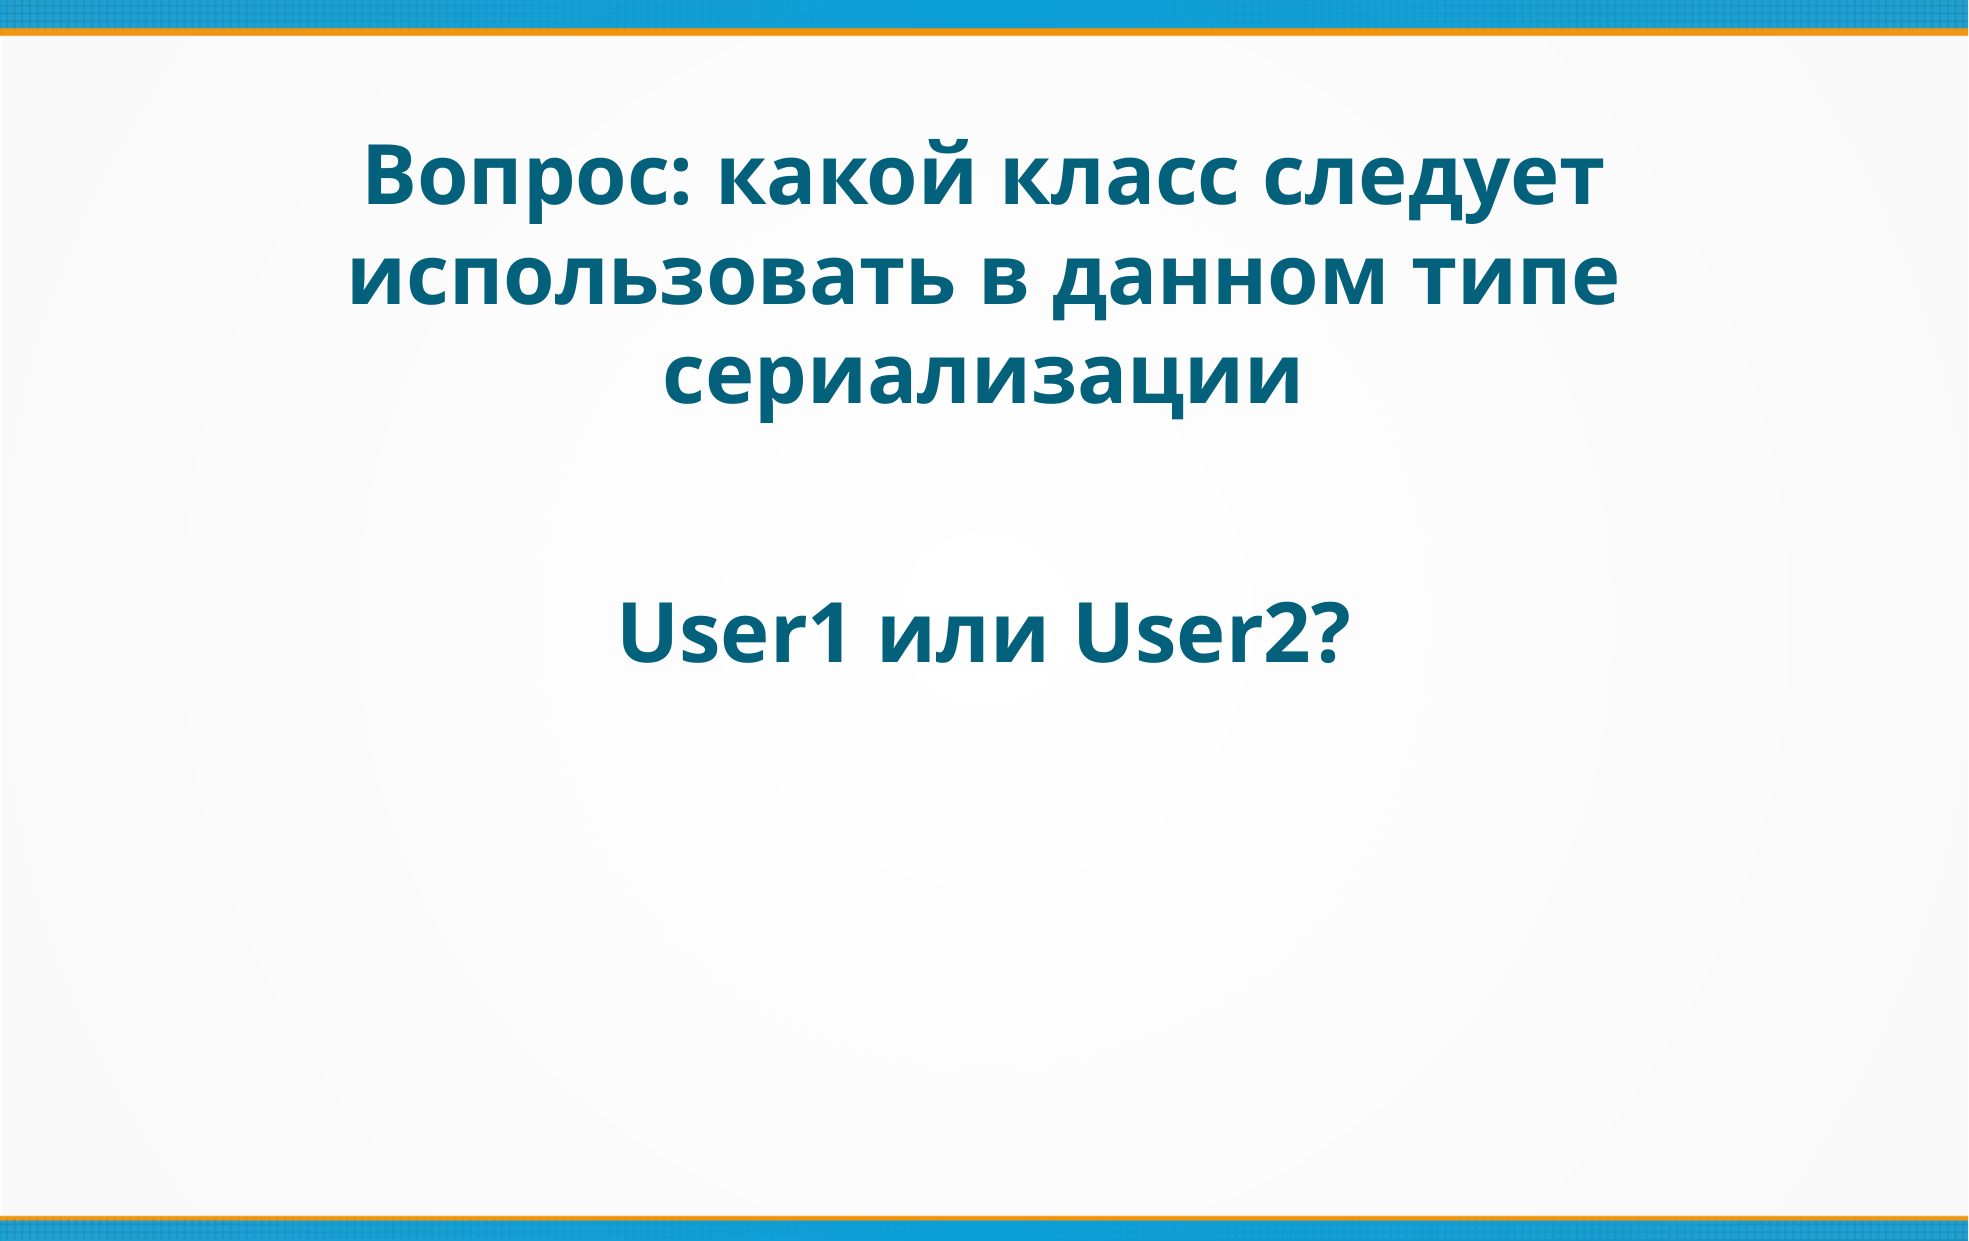

# Вопрос: какой класс следует использовать в данном типе сериализации
User1 или User2?